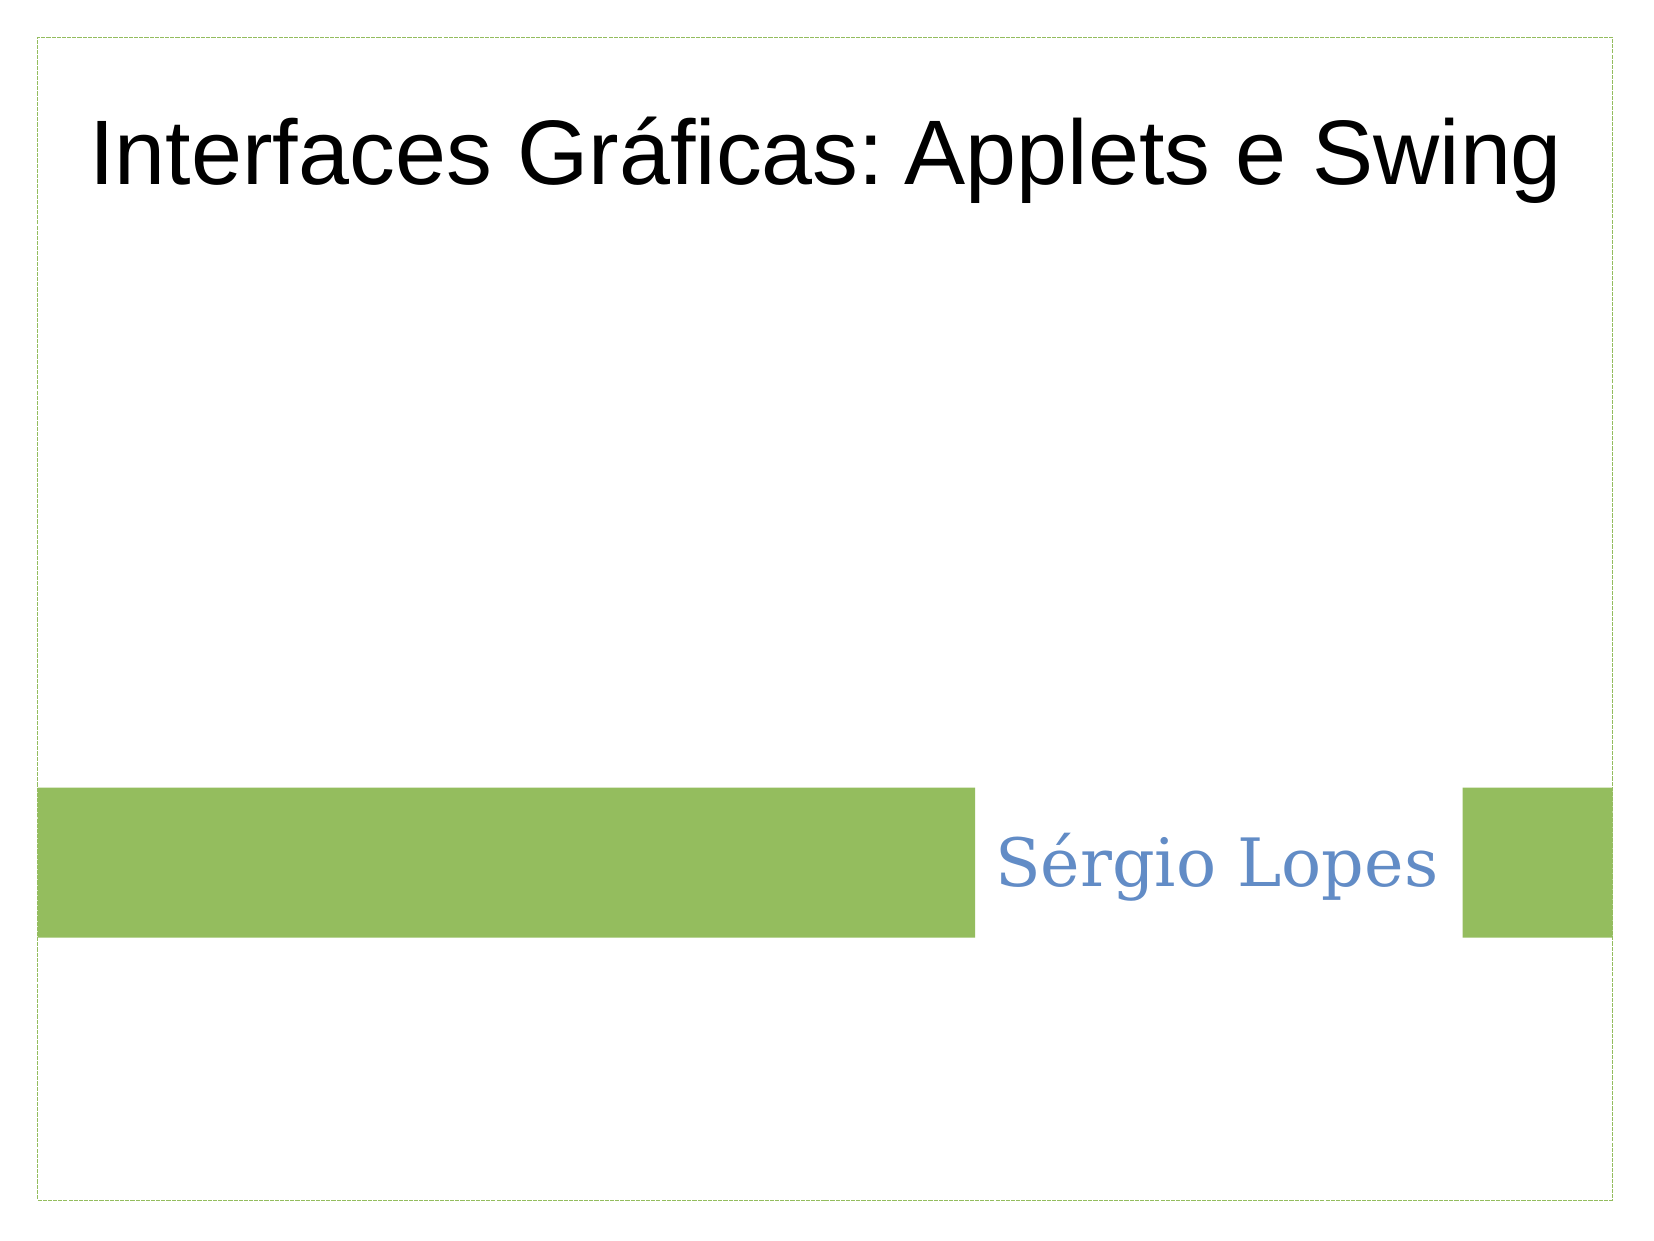

# Interfaces Gráficas: Applets e Swing
Sérgio Lopes